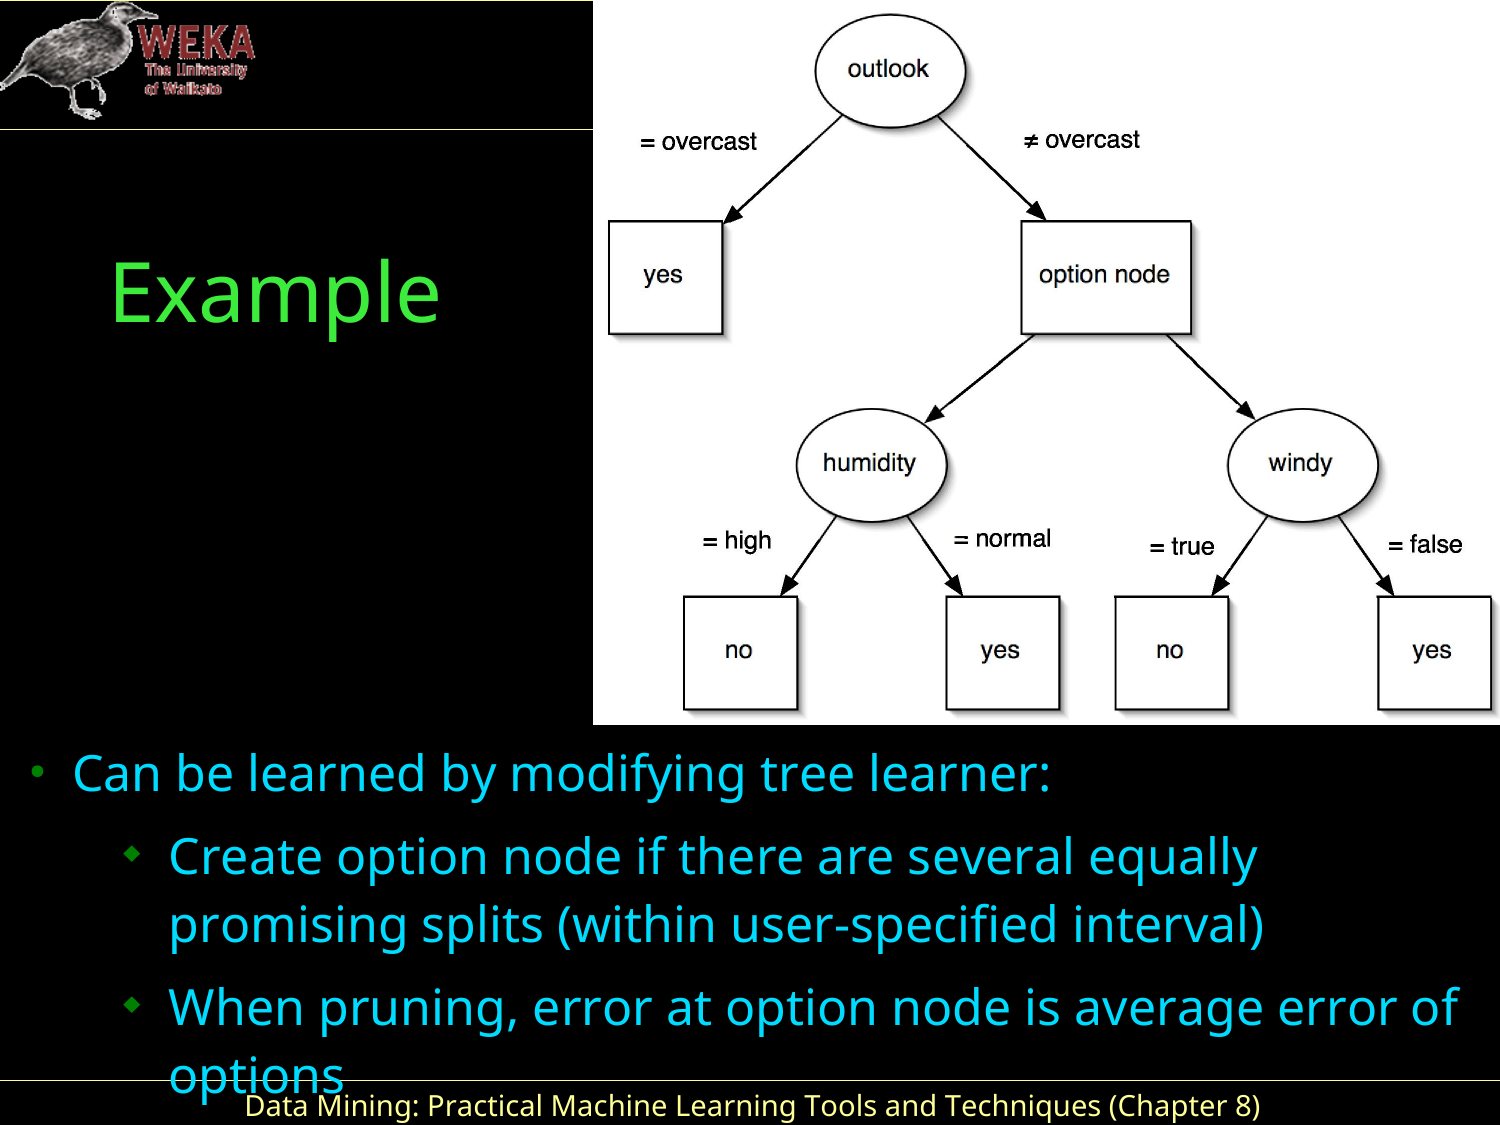

# Example
Can be learned by modifying tree learner:
Create option node if there are several equally promising splits (within user-specified interval)
When pruning, error at option node is average error of options
Data Mining: Practical Machine Learning Tools and Techniques (Chapter 8)